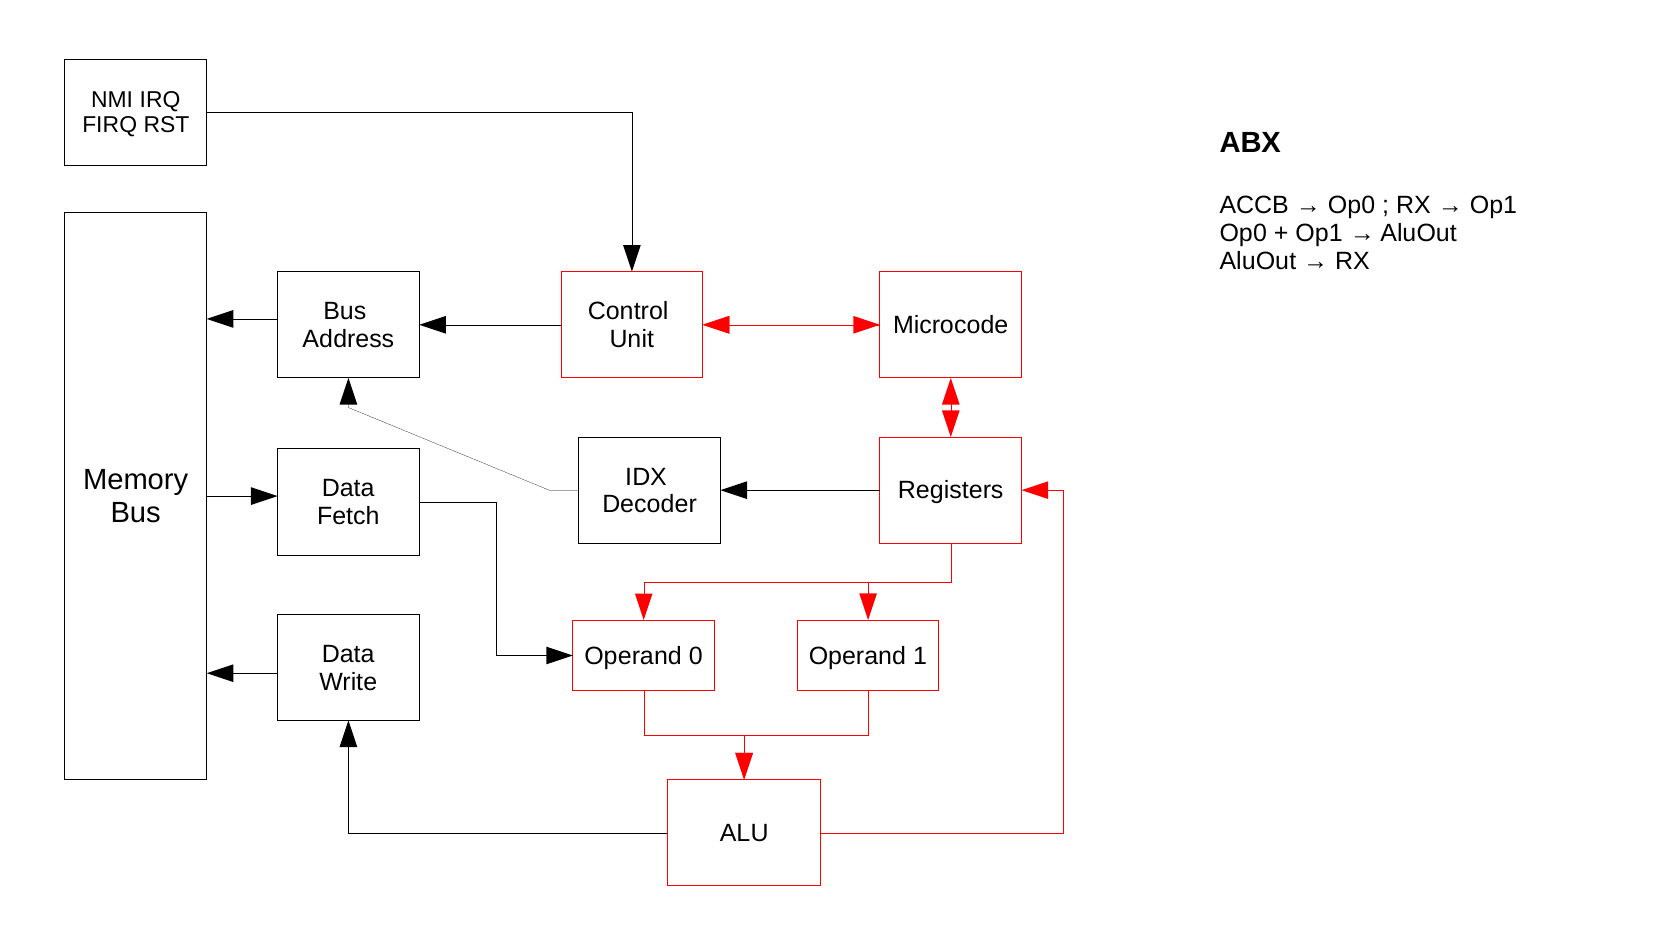

NMI IRQ
FIRQ RST
ABX
ACCB → Op0 ; RX → Op1
Op0 + Op1 → AluOut
AluOut → RX
Memory
Bus
Bus
Address
Control
Unit
Microcode
IDX
Decoder
Registers
Data
Fetch
Data
Write
Operand 1
Operand 0
ALU